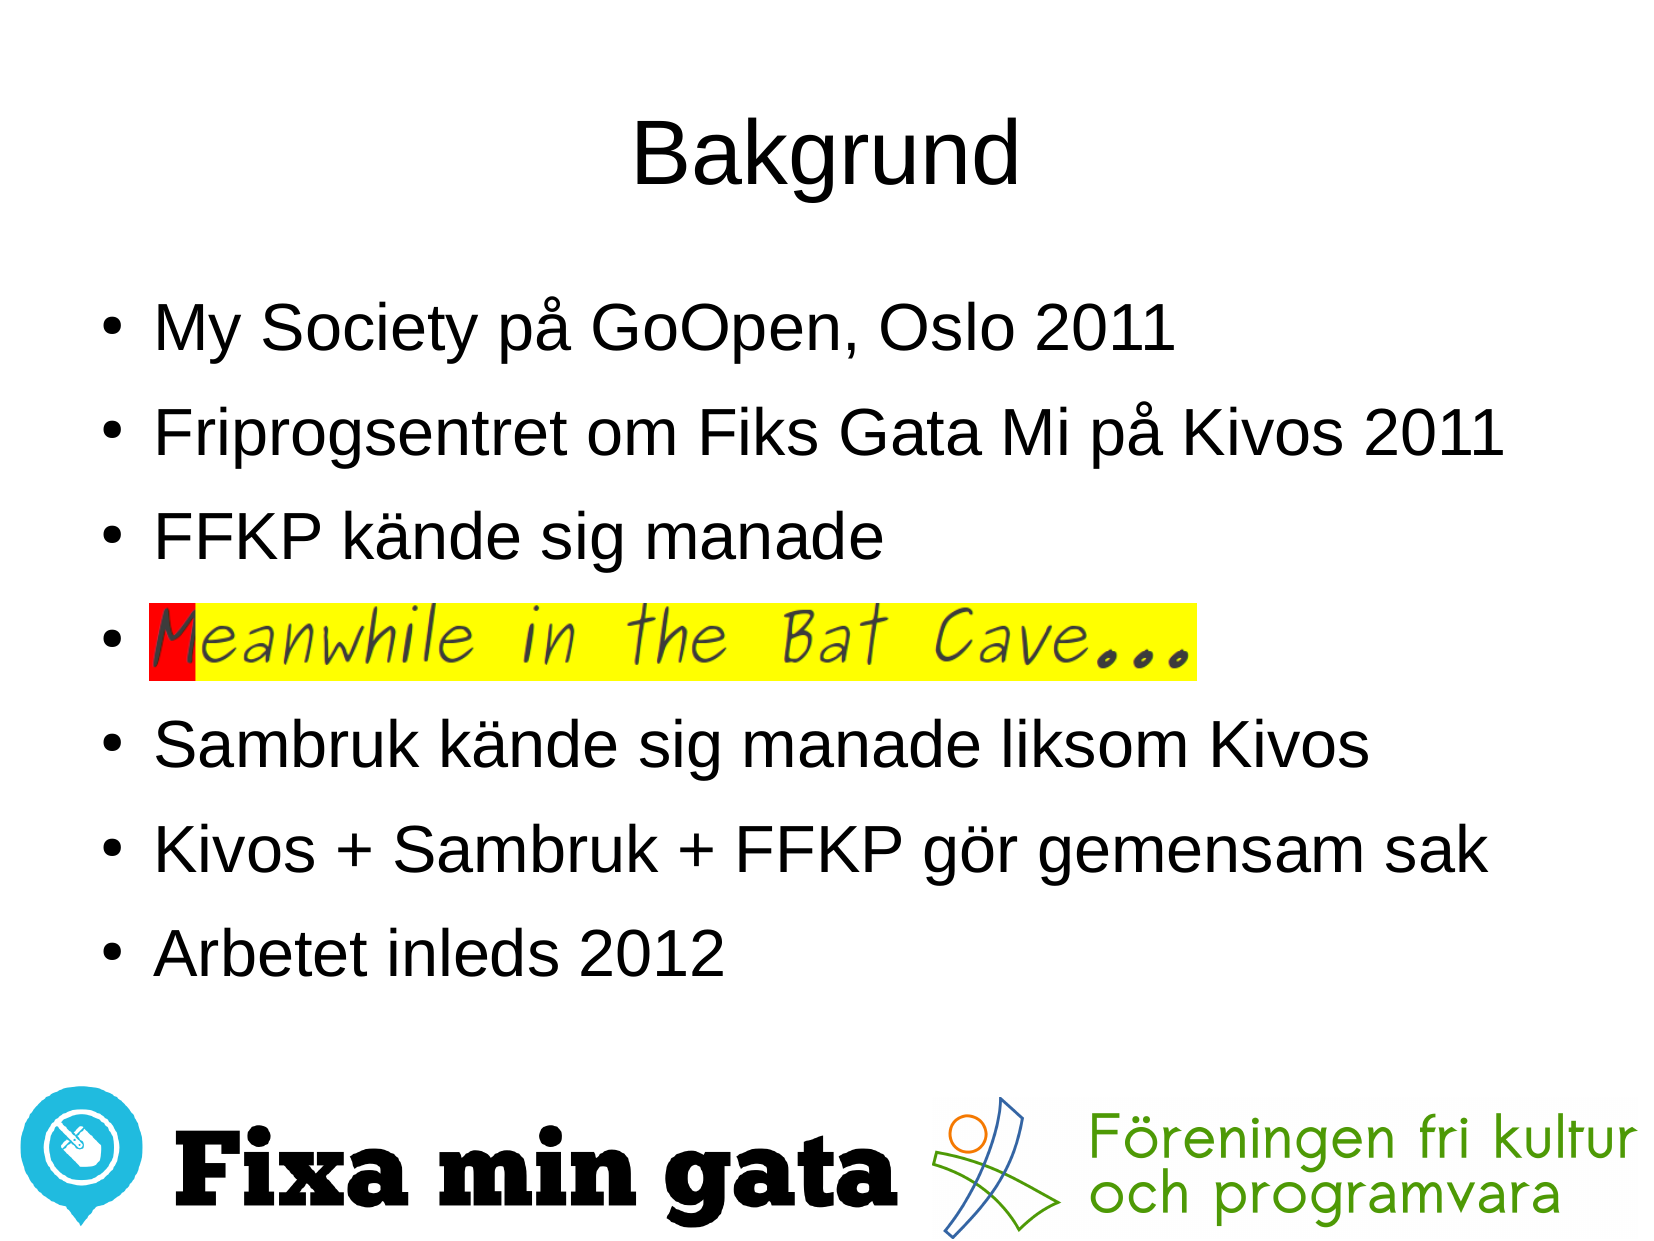

# Bakgrund
My Society på GoOpen, Oslo 2011
Friprogsentret om Fiks Gata Mi på Kivos 2011
FFKP kände sig manade
Sambruk kände sig manade liksom Kivos
Kivos + Sambruk + FFKP gör gemensam sak
Arbetet inleds 2012